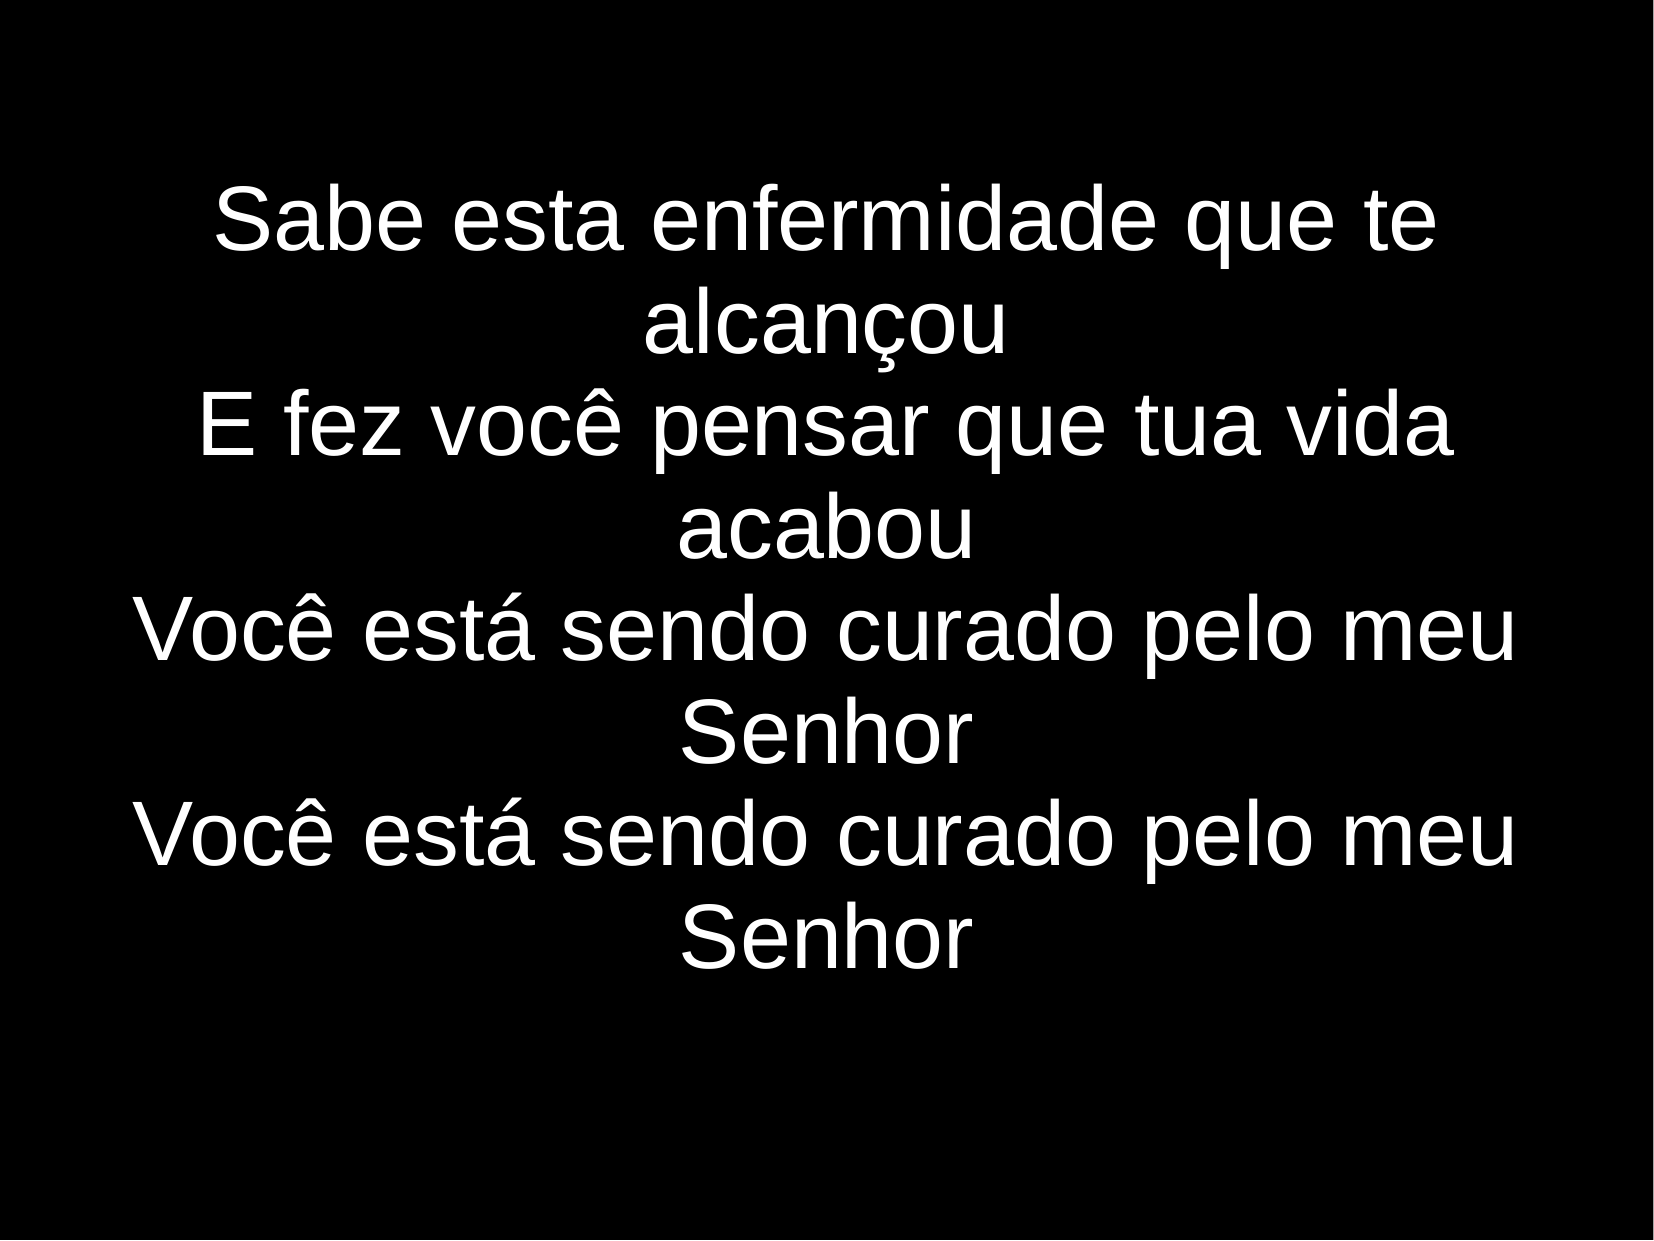

# Sabe esta enfermidade que te alcançou
E fez você pensar que tua vida acabou
Você está sendo curado pelo meu Senhor
Você está sendo curado pelo meu Senhor